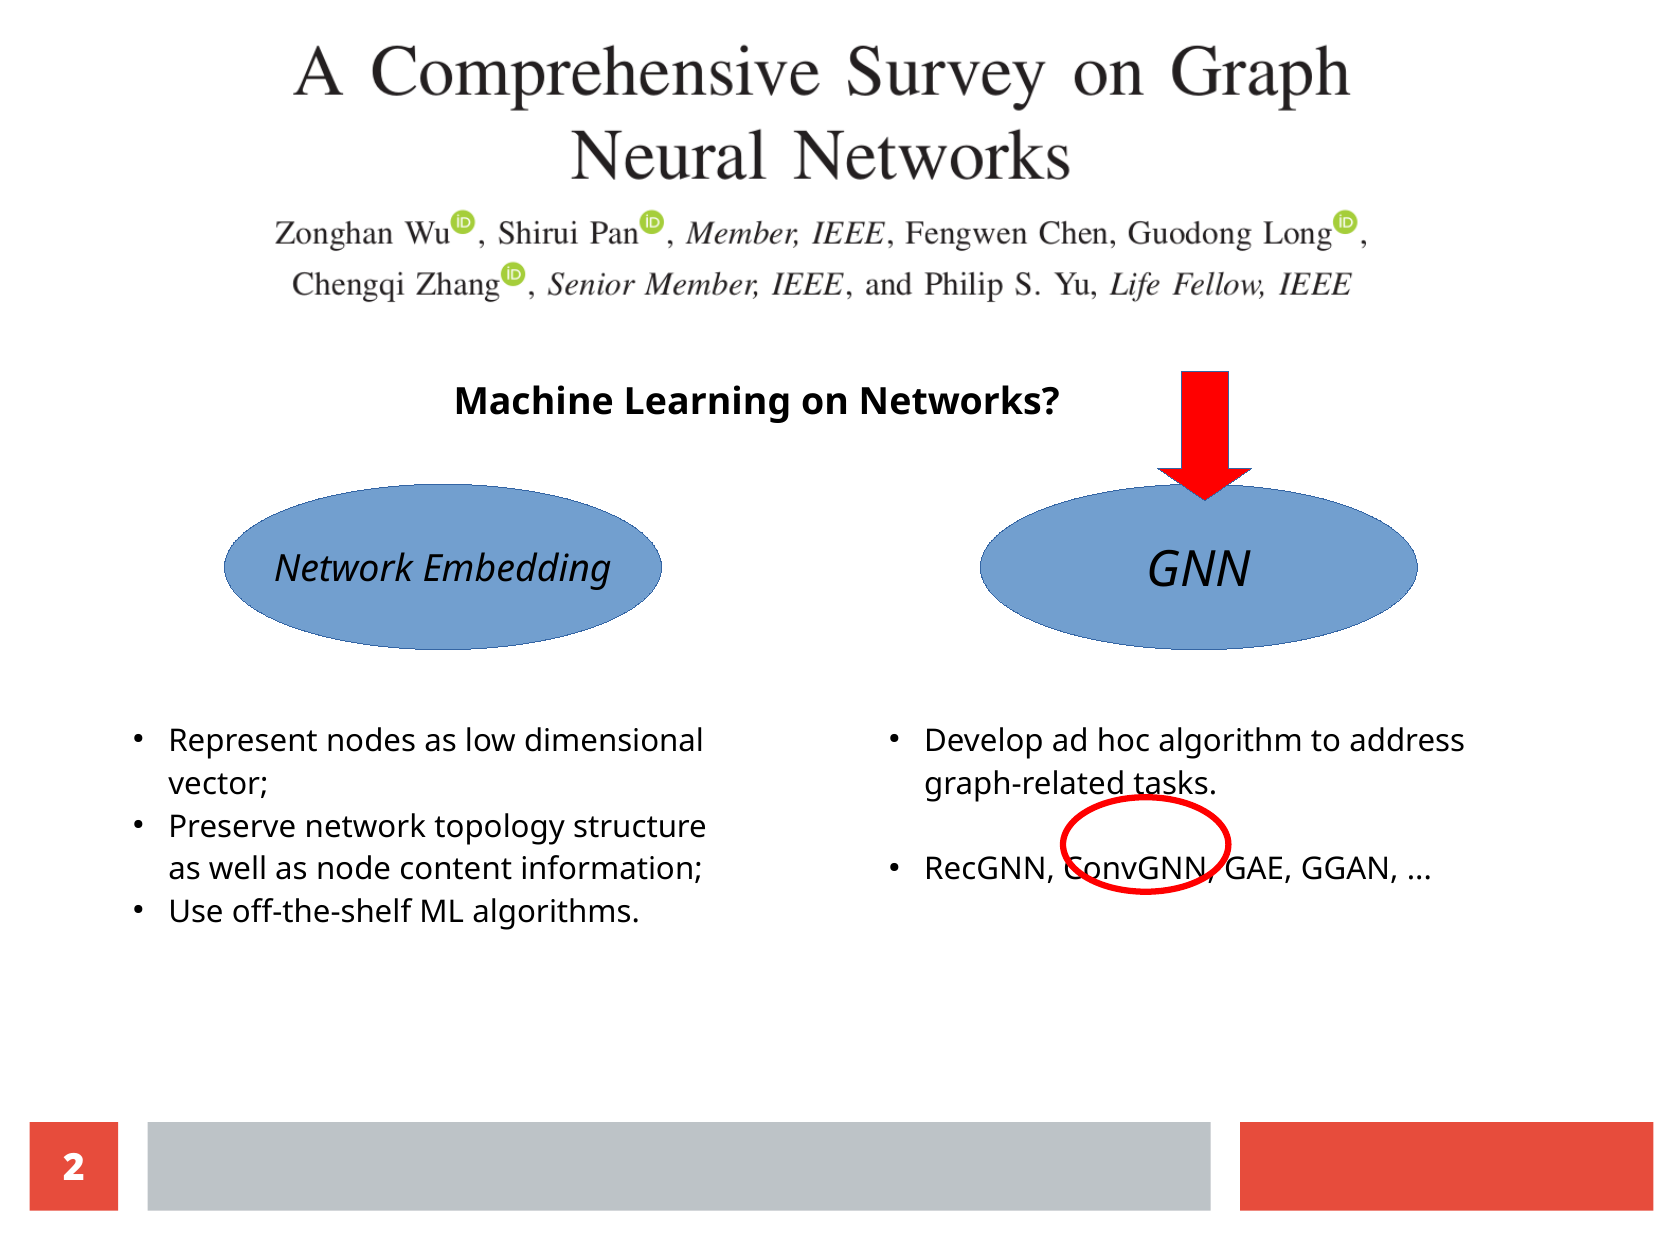

#
Machine Learning on Networks?
Network Embedding
GNN
Represent nodes as low dimensional
vector;
Preserve network topology structure
as well as node content information;
Use off-the-shelf ML algorithms.
Develop ad hoc algorithm to address graph-related tasks.
RecGNN, ConvGNN, GAE, GGAN, ...
2